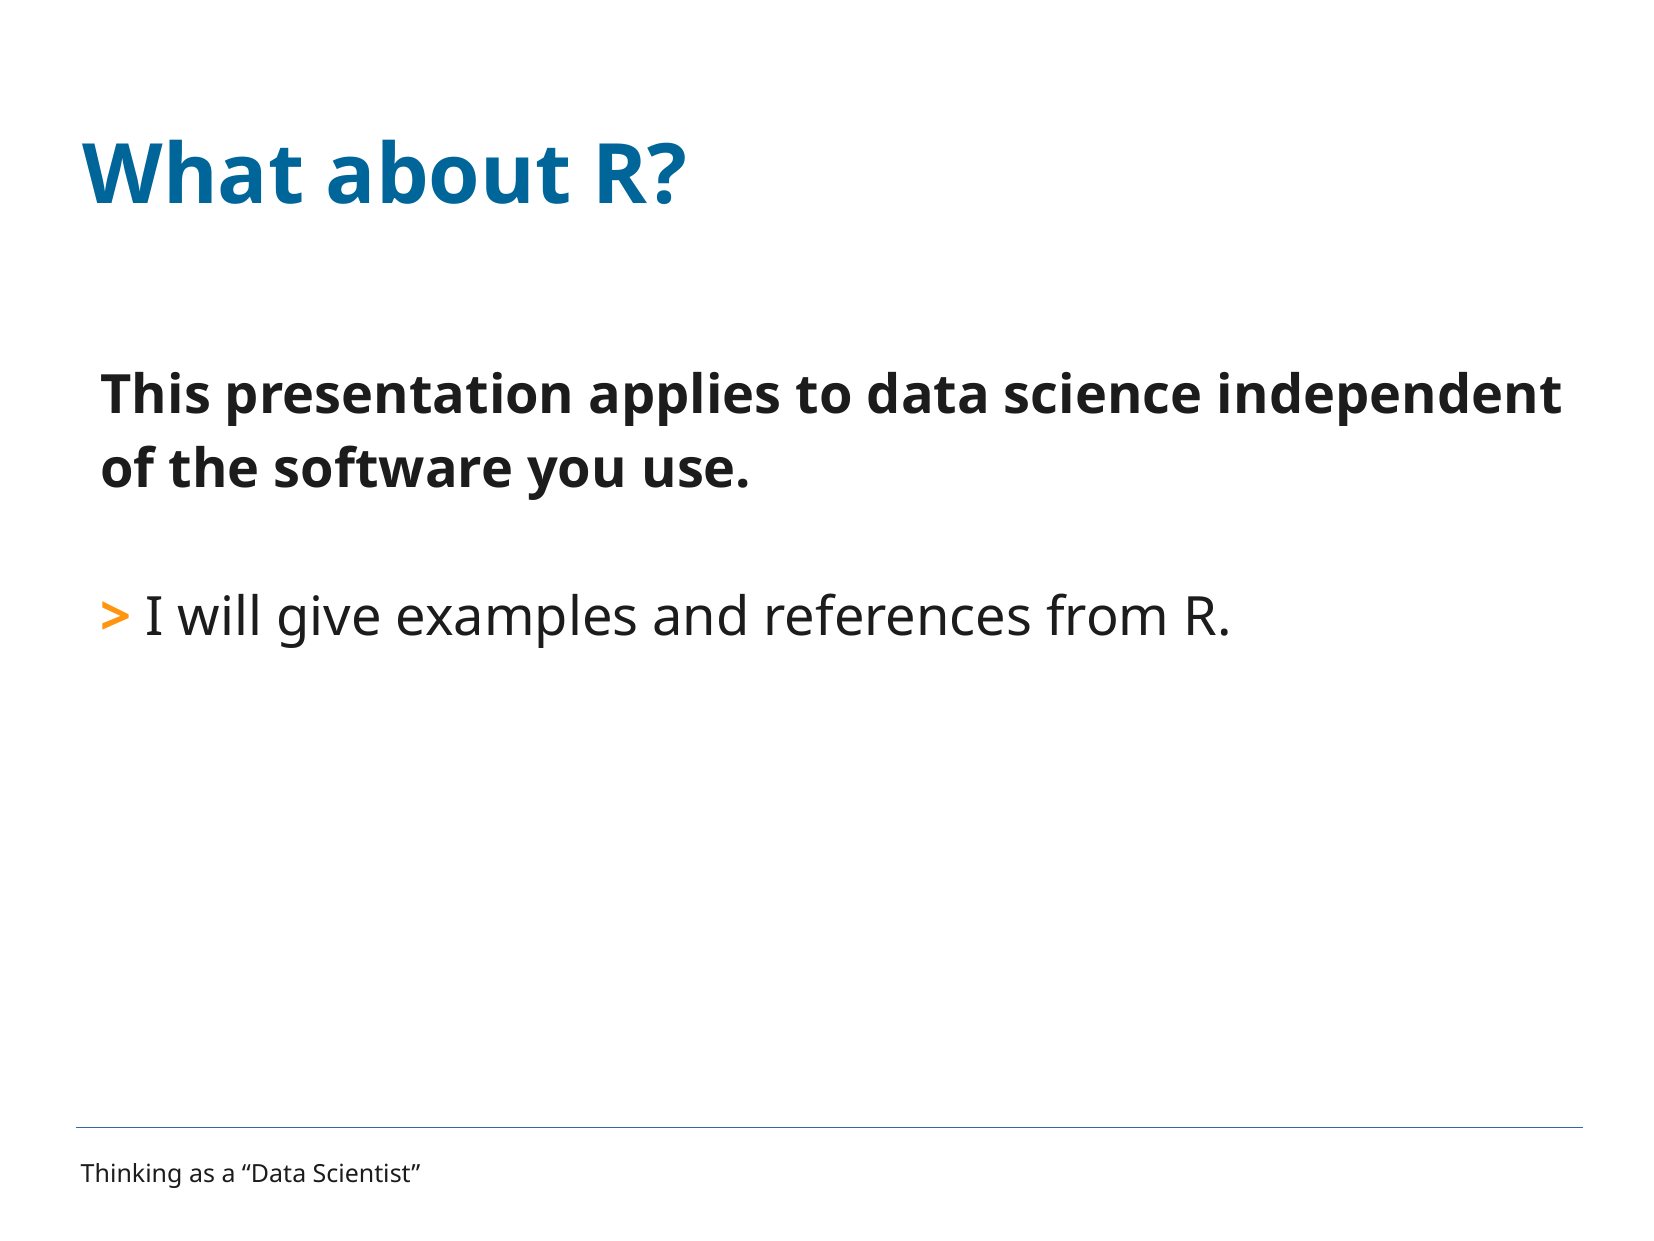

# What about R?
This presentation applies to data science independent of the software you use.
> I will give examples and references from R.
Thinking as a “Data Scientist”